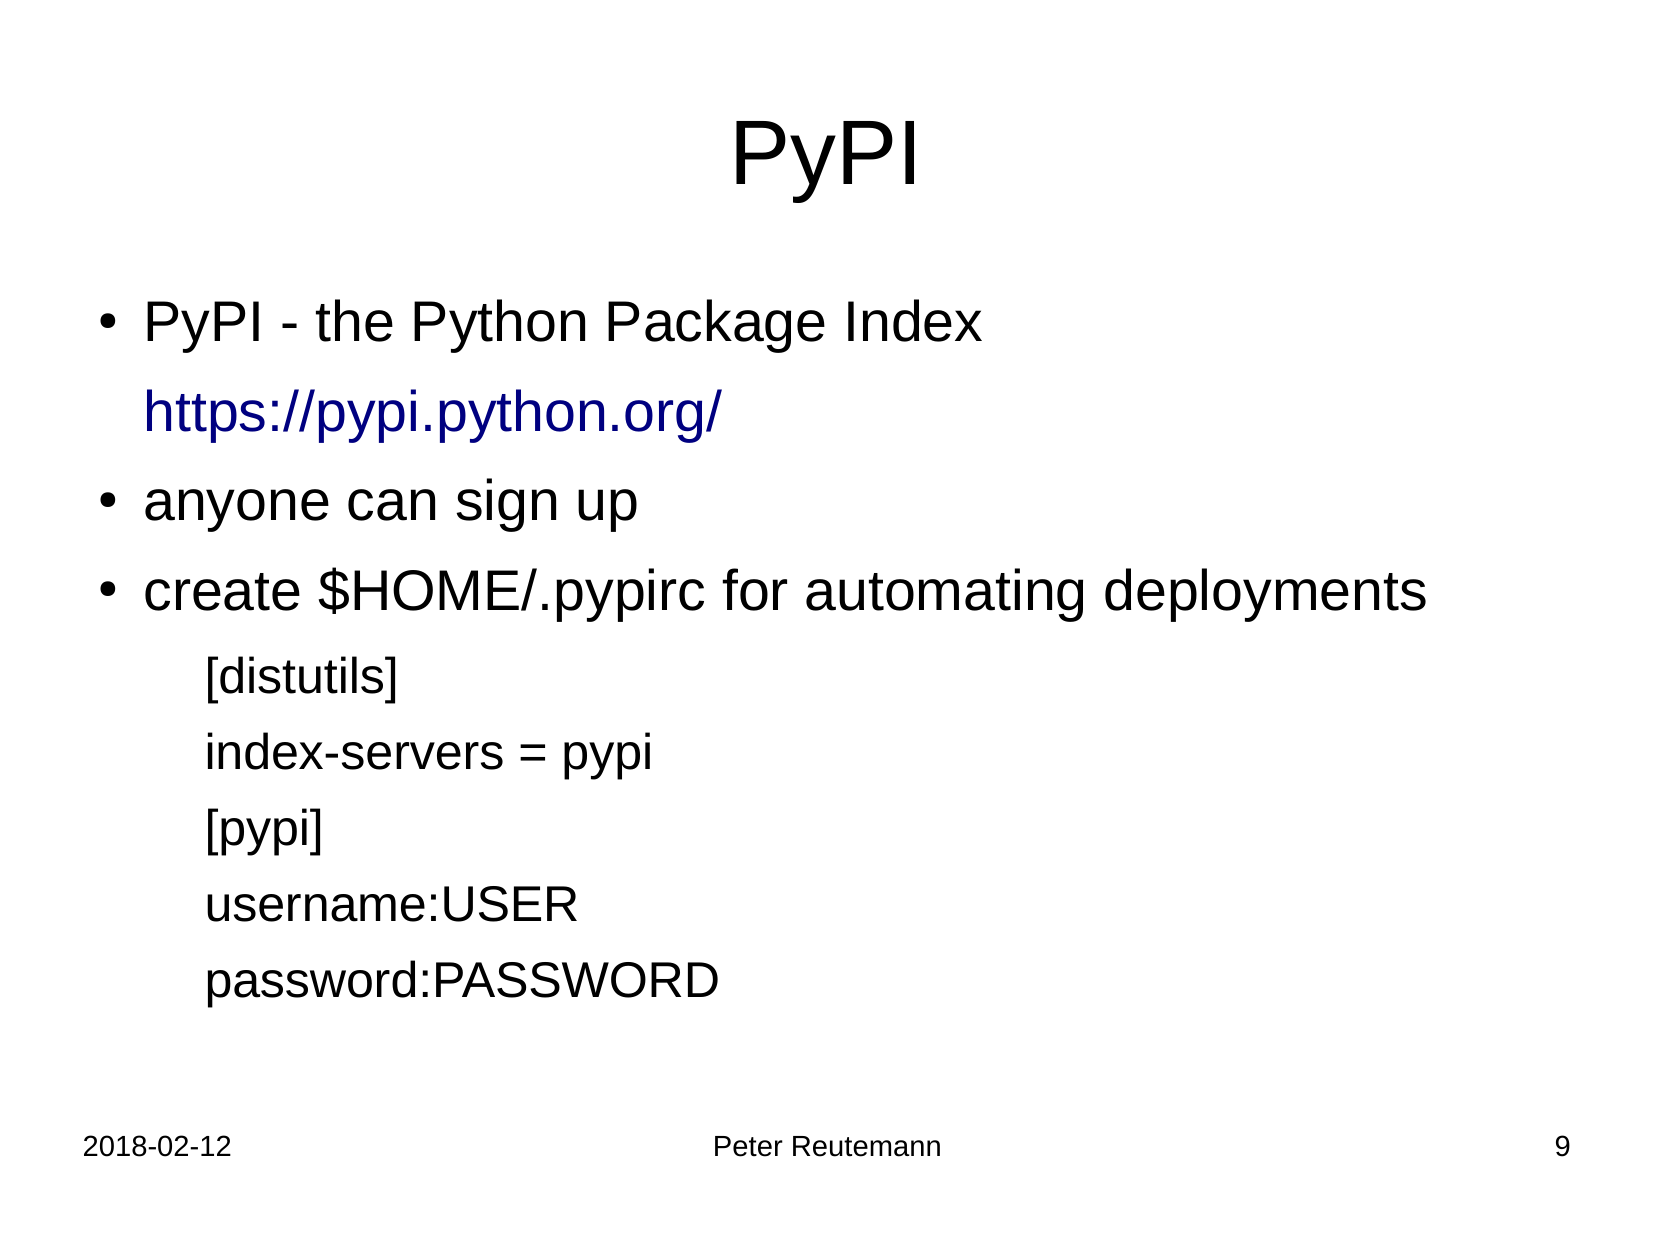

# PyPI
PyPI - the Python Package Index
https://pypi.python.org/
anyone can sign up
create $HOME/.pypirc for automating deployments
[distutils]
index-servers = pypi
[pypi]
username:USER
password:PASSWORD
2018-02-12
Peter Reutemann
9